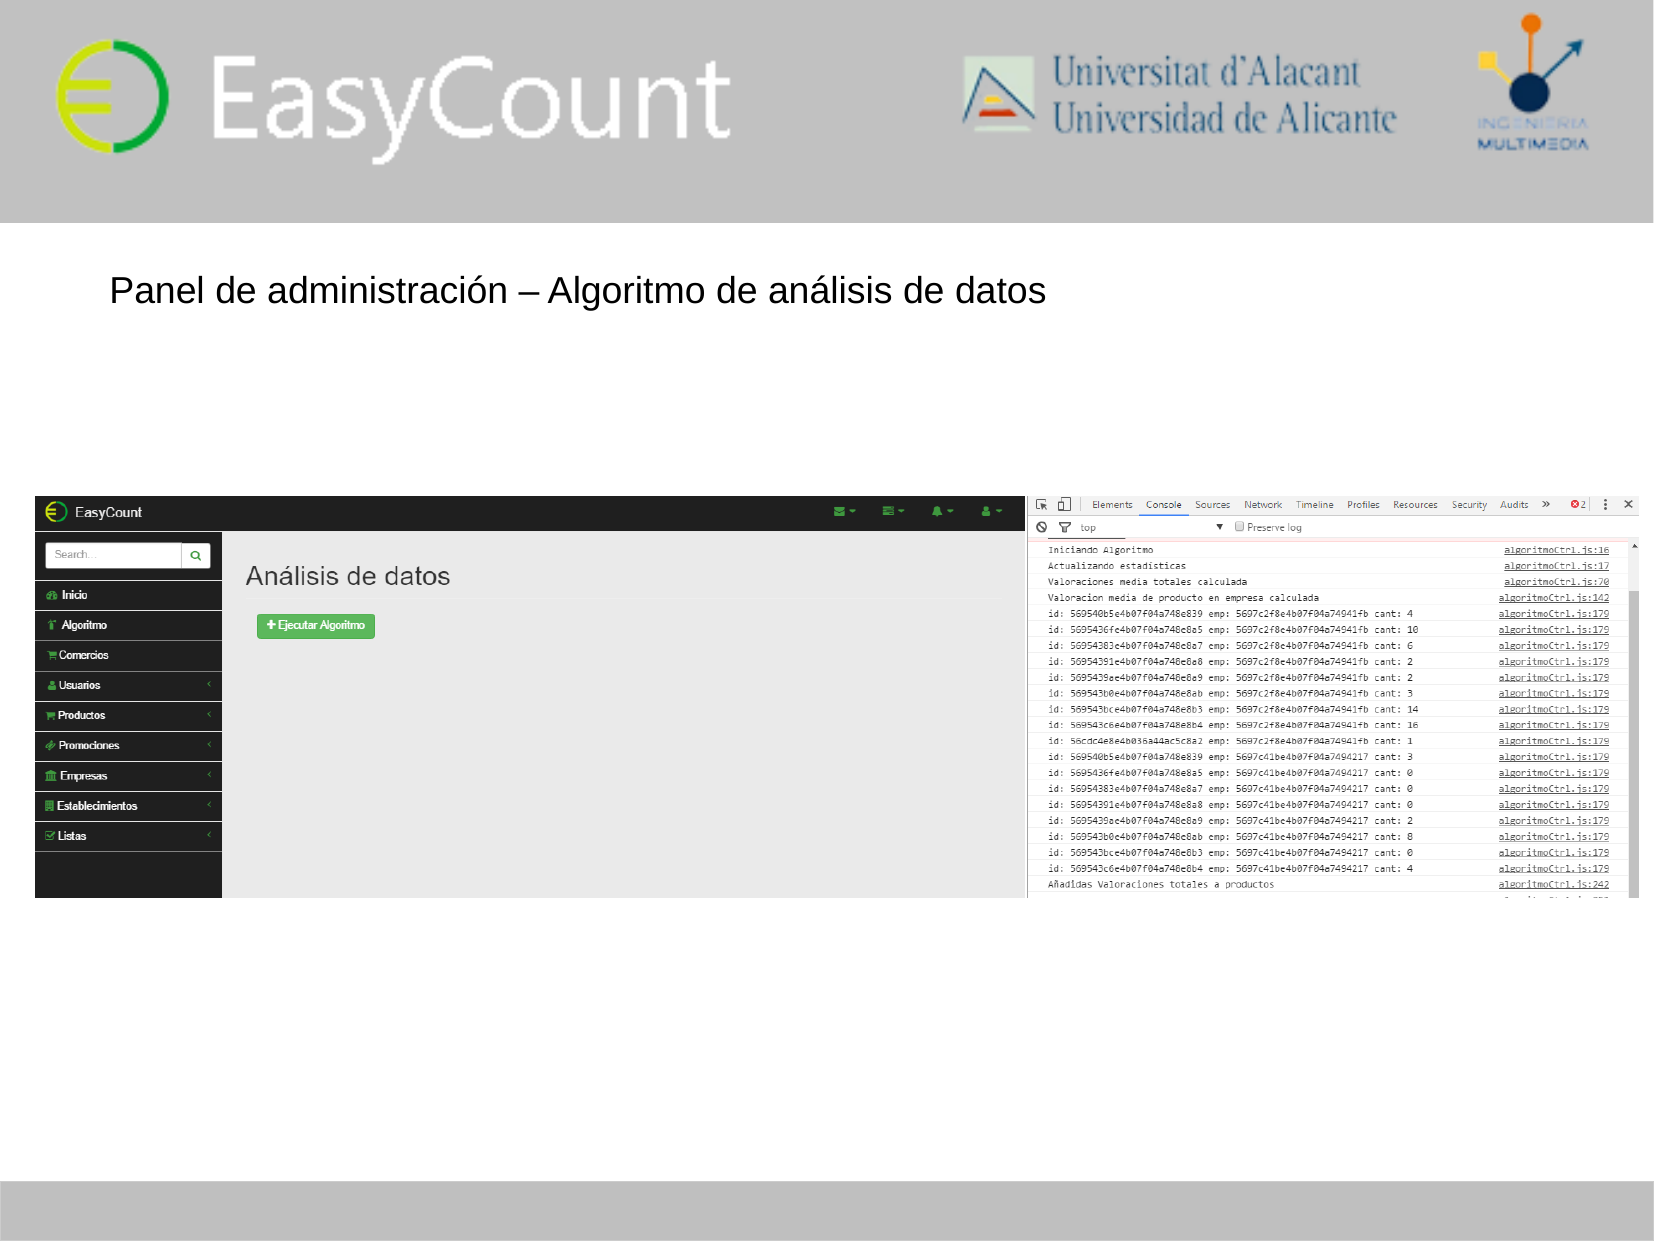

Panel de administración – Algoritmo de análisis de datos